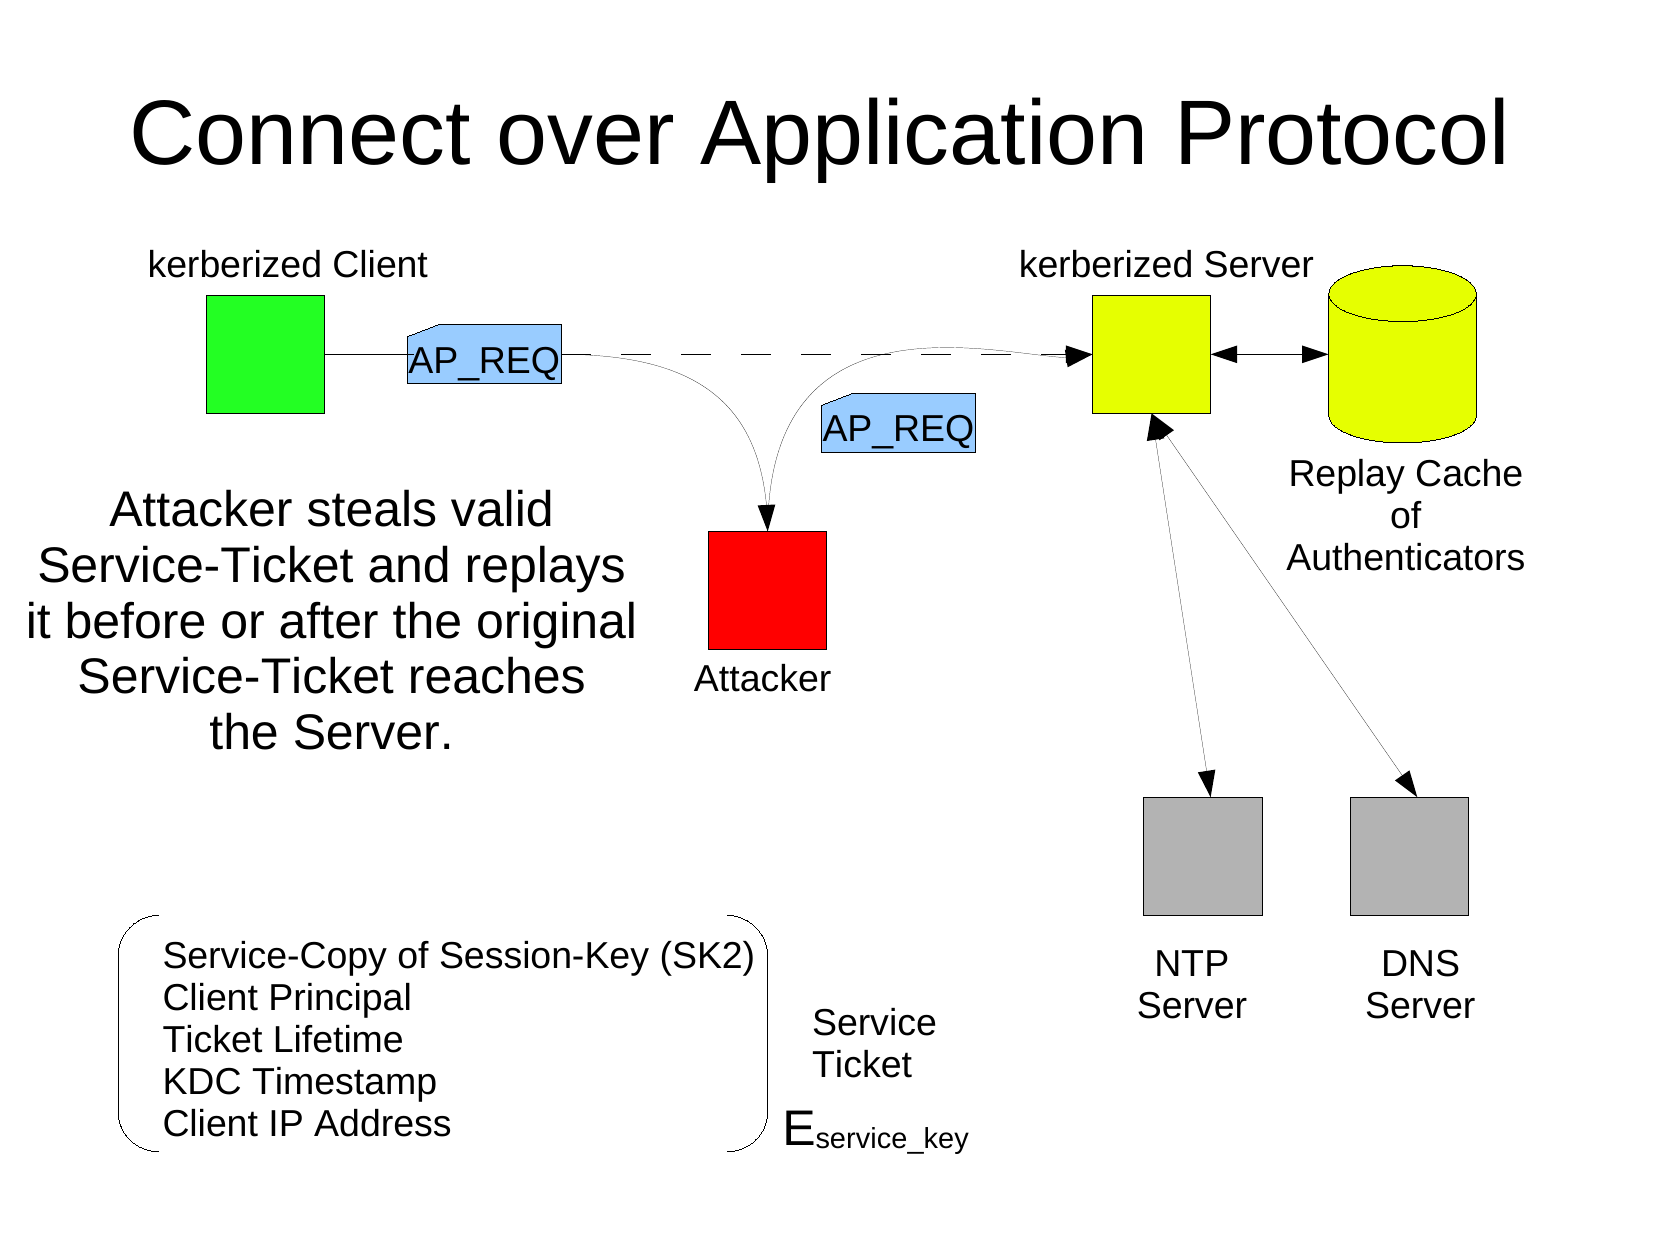

# Connect over Application Protocol
kerberized Client
kerberized Server
AP_REQ
AP_REQ
Replay Cache
of
Authenticators
Attacker steals valid
Service-Ticket and replays
it before or after the original
Service-Ticket reaches
the Server.
Attacker
Service-Copy of Session-Key (SK2)
Client Principal
Ticket Lifetime
KDC Timestamp
Client IP Address
NTP
Server
DNS
Server
Service Ticket
Eservice_key